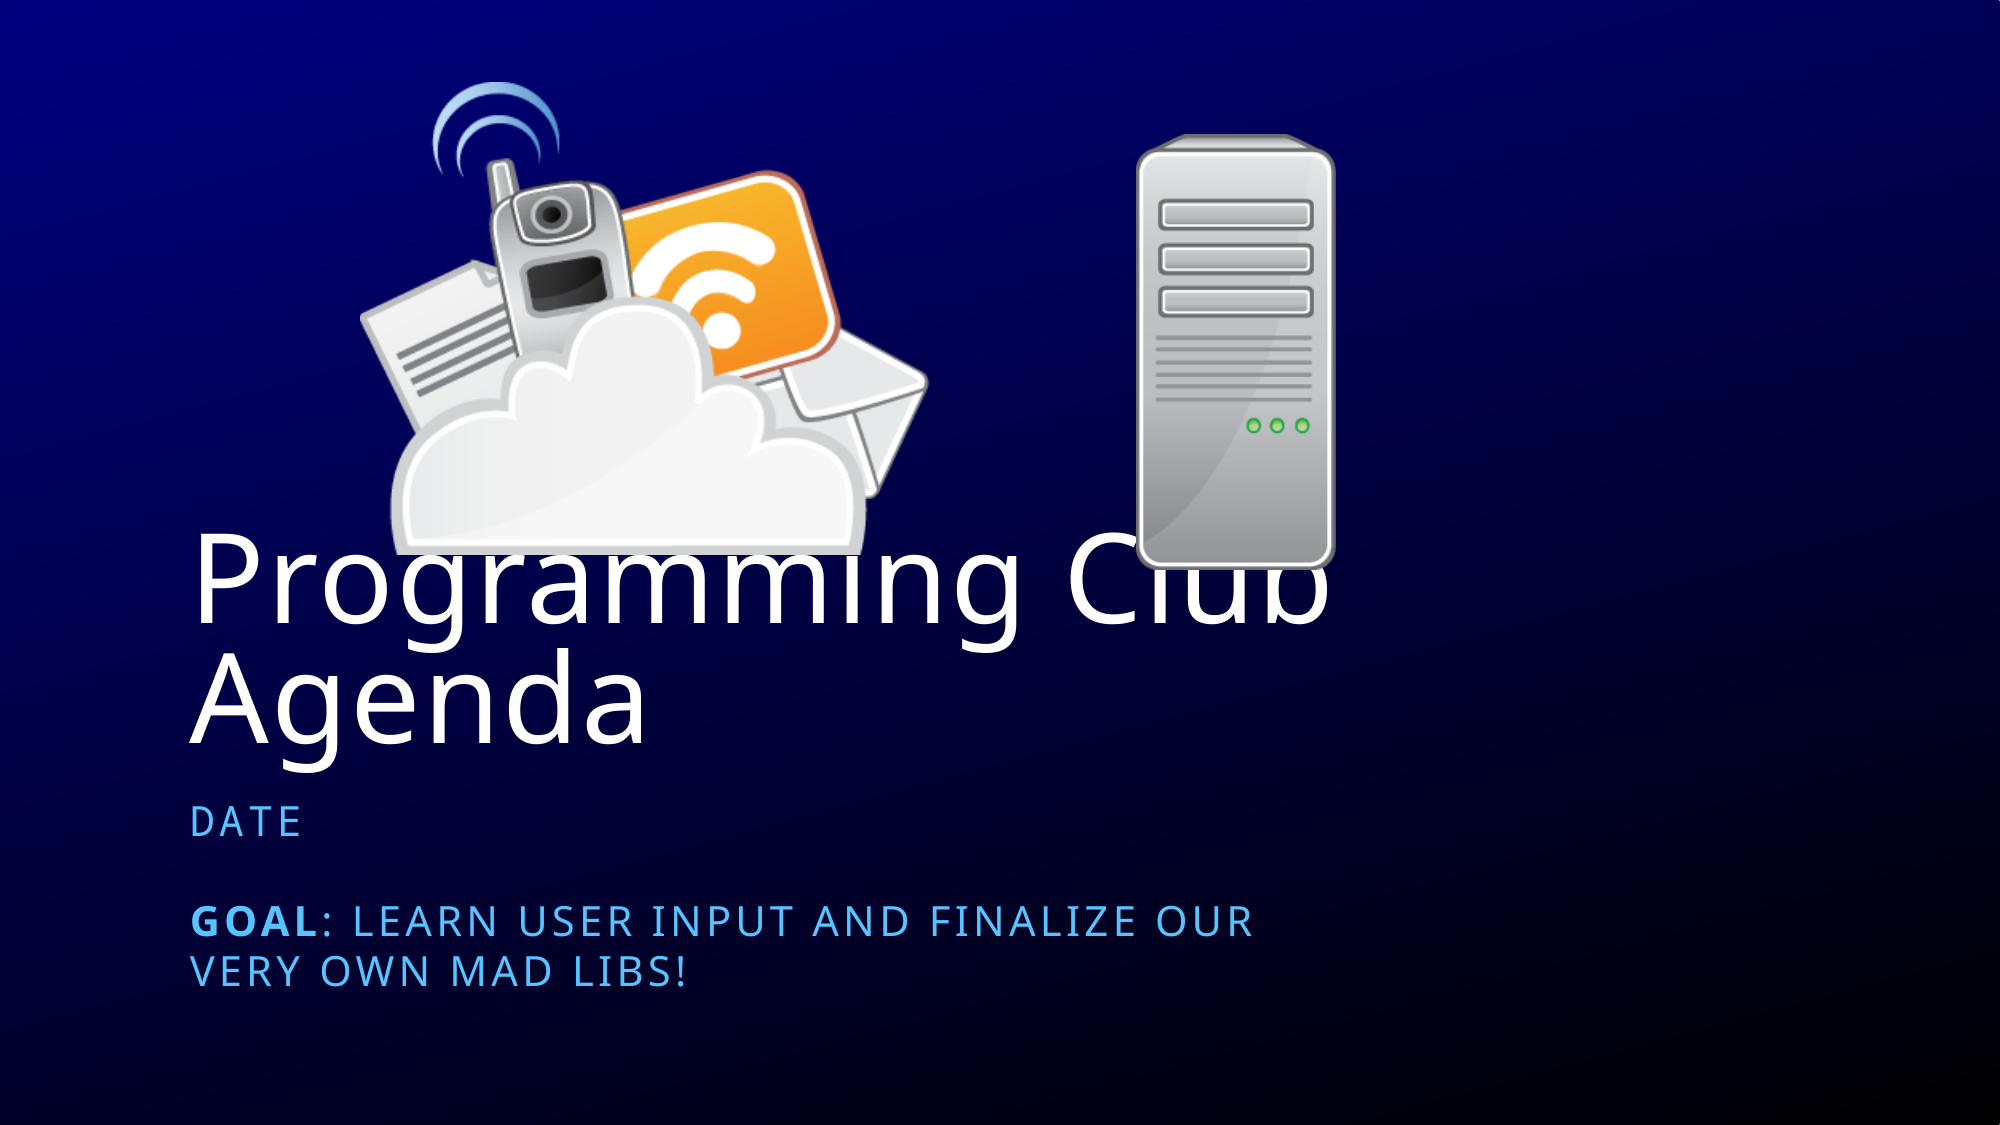

# Programming Club Agenda
DATE
GOAL: LEARN USER INPUT and finalize our very own Mad Libs!